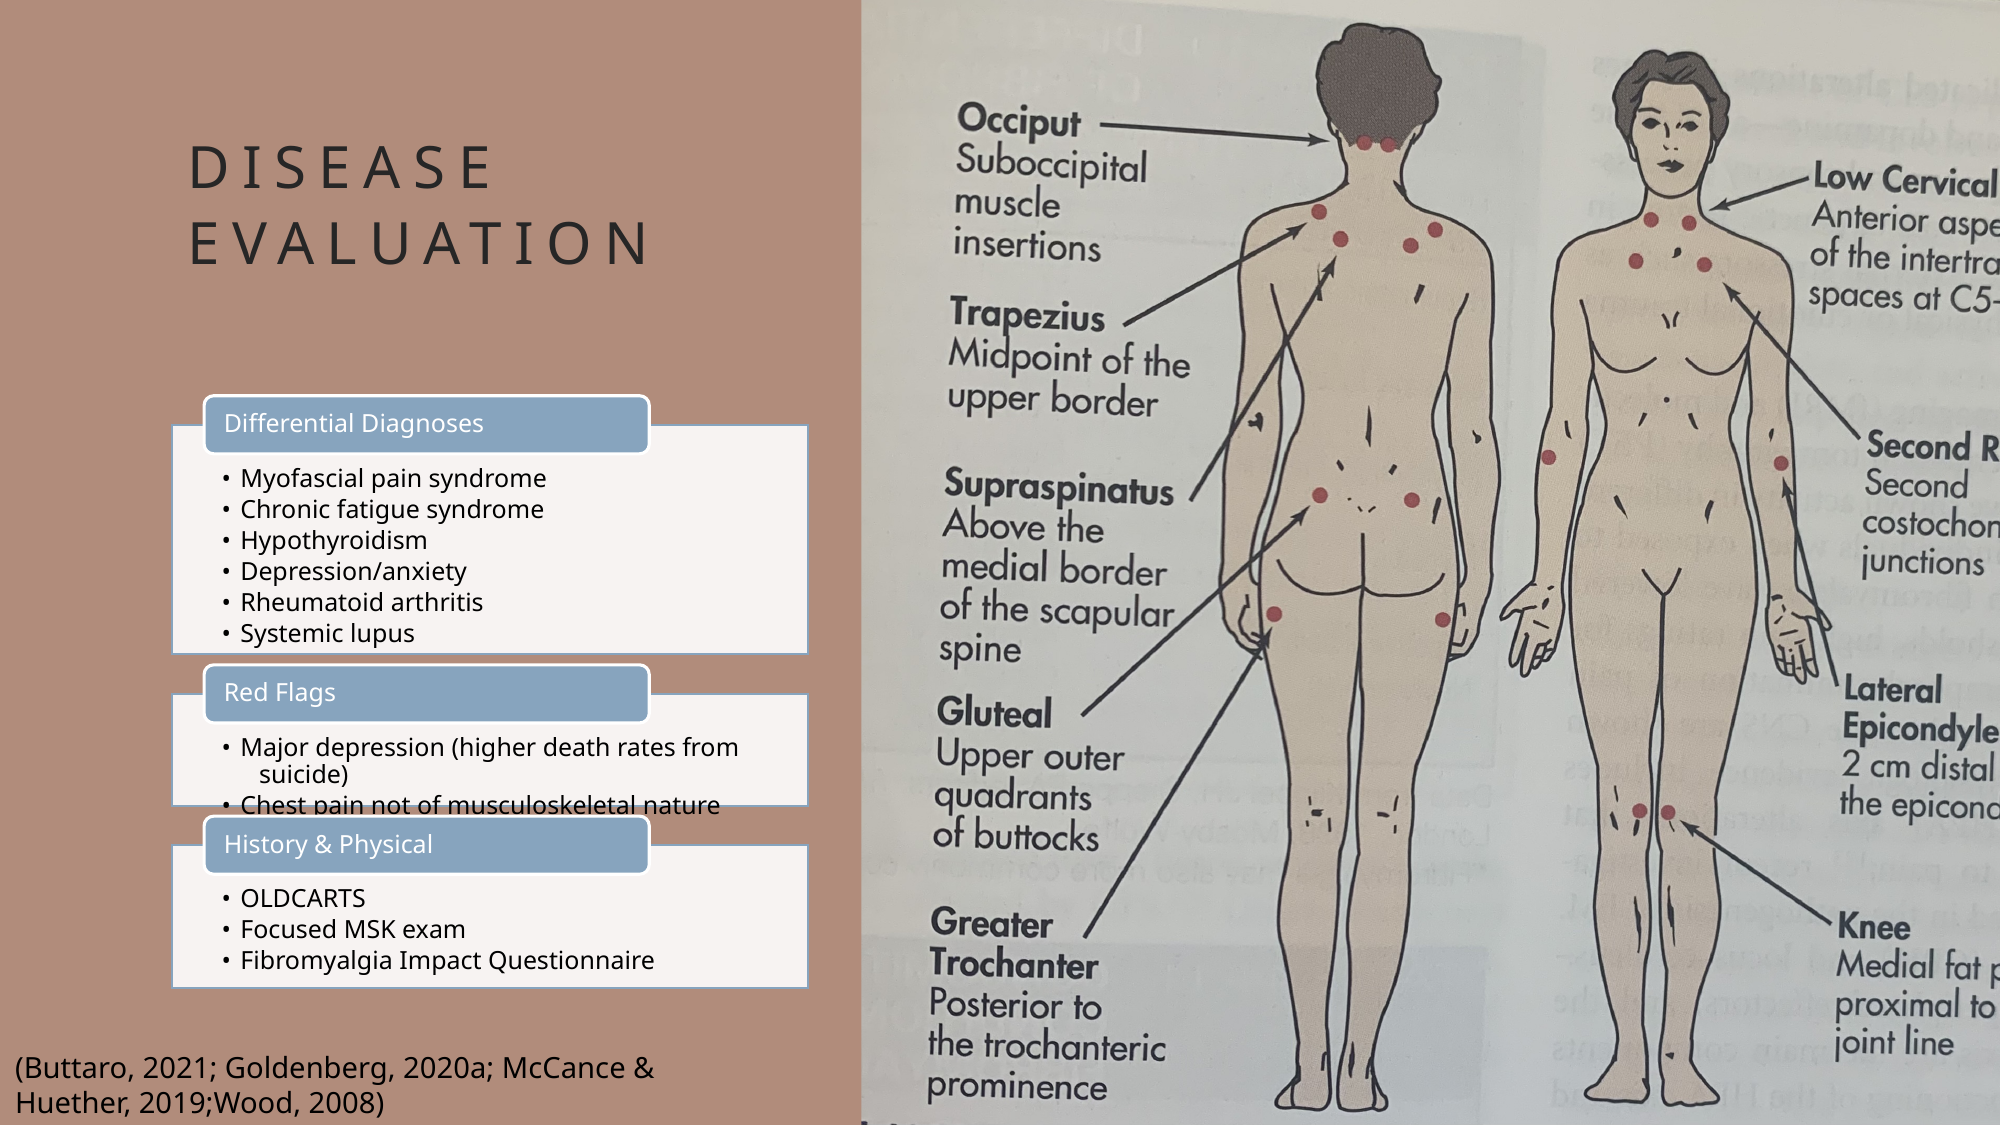

# Disease Evaluation
Differential Diagnoses
Myofascial pain syndrome
Chronic fatigue syndrome
Hypothyroidism
Depression/anxiety
Rheumatoid arthritis
Systemic lupus
Red Flags
Major depression (higher death rates from suicide)
Chest pain not of musculoskeletal nature (angina)
History & Physical
OLDCARTS
Focused MSK exam
Fibromyalgia Impact Questionnaire
(Buttaro, 2021; Goldenberg, 2020a; McCance & Huether, 2019;Wood, 2008)